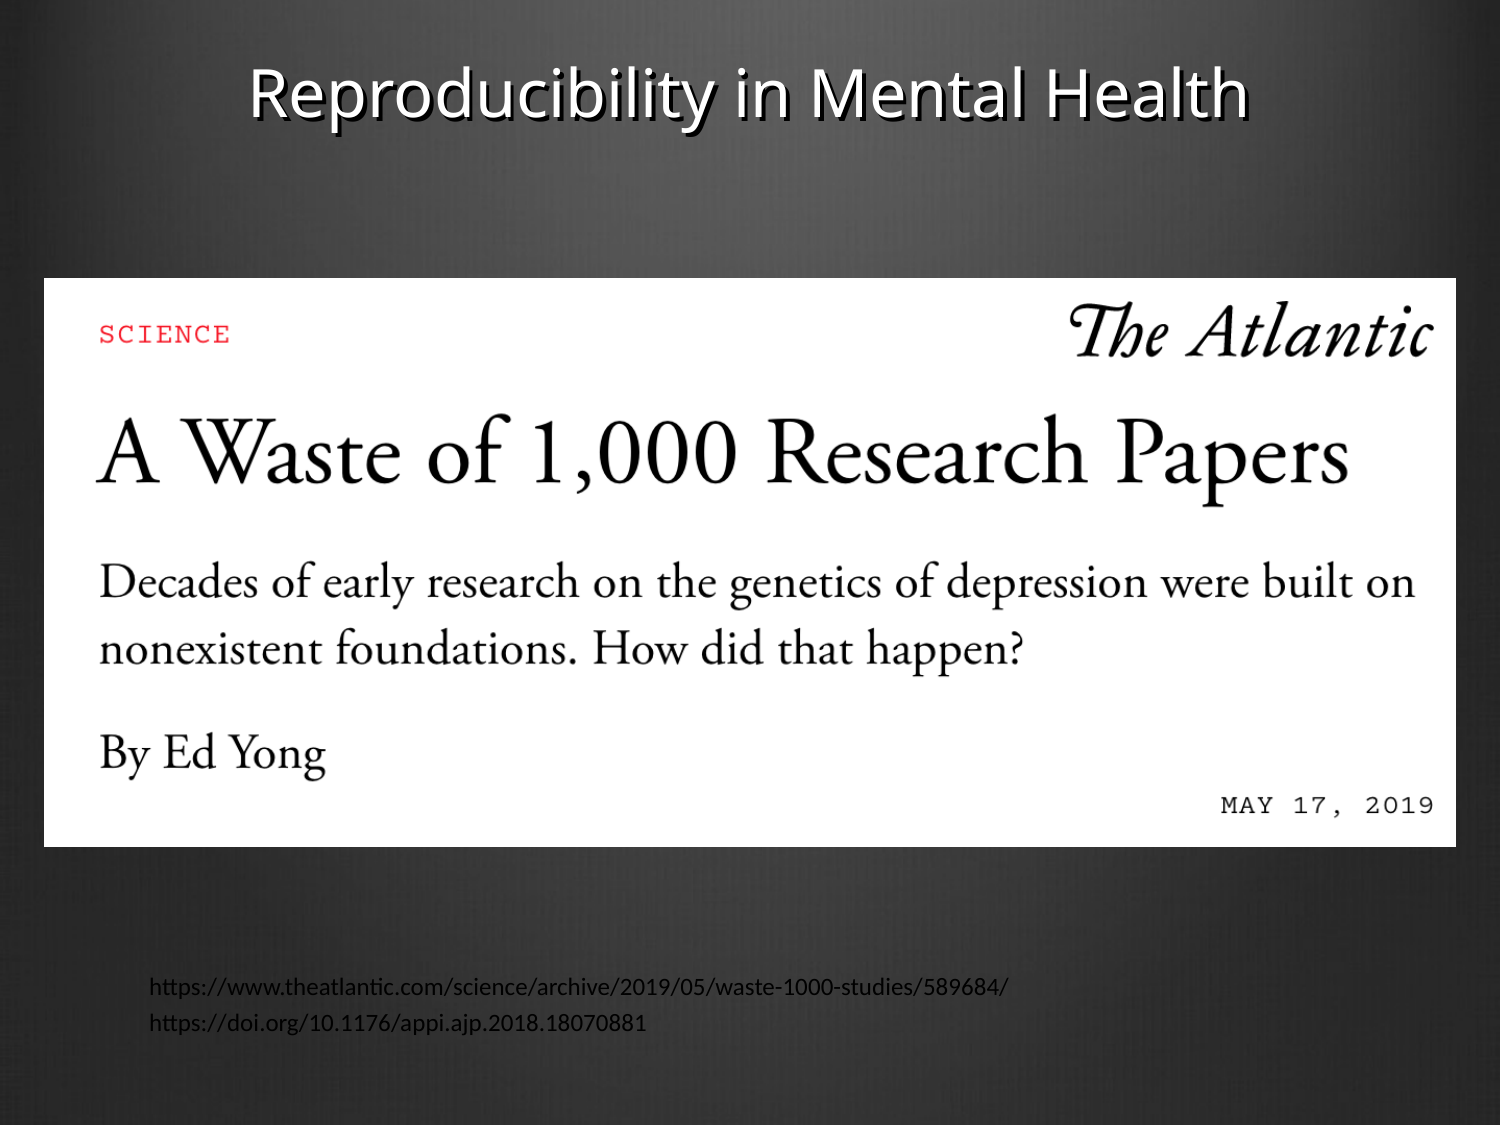

# Reproducibility in Mental Health
https://www.theatlantic.com/science/archive/2019/05/waste-1000-studies/589684/
https://doi.org/10.1176/appi.ajp.2018.18070881